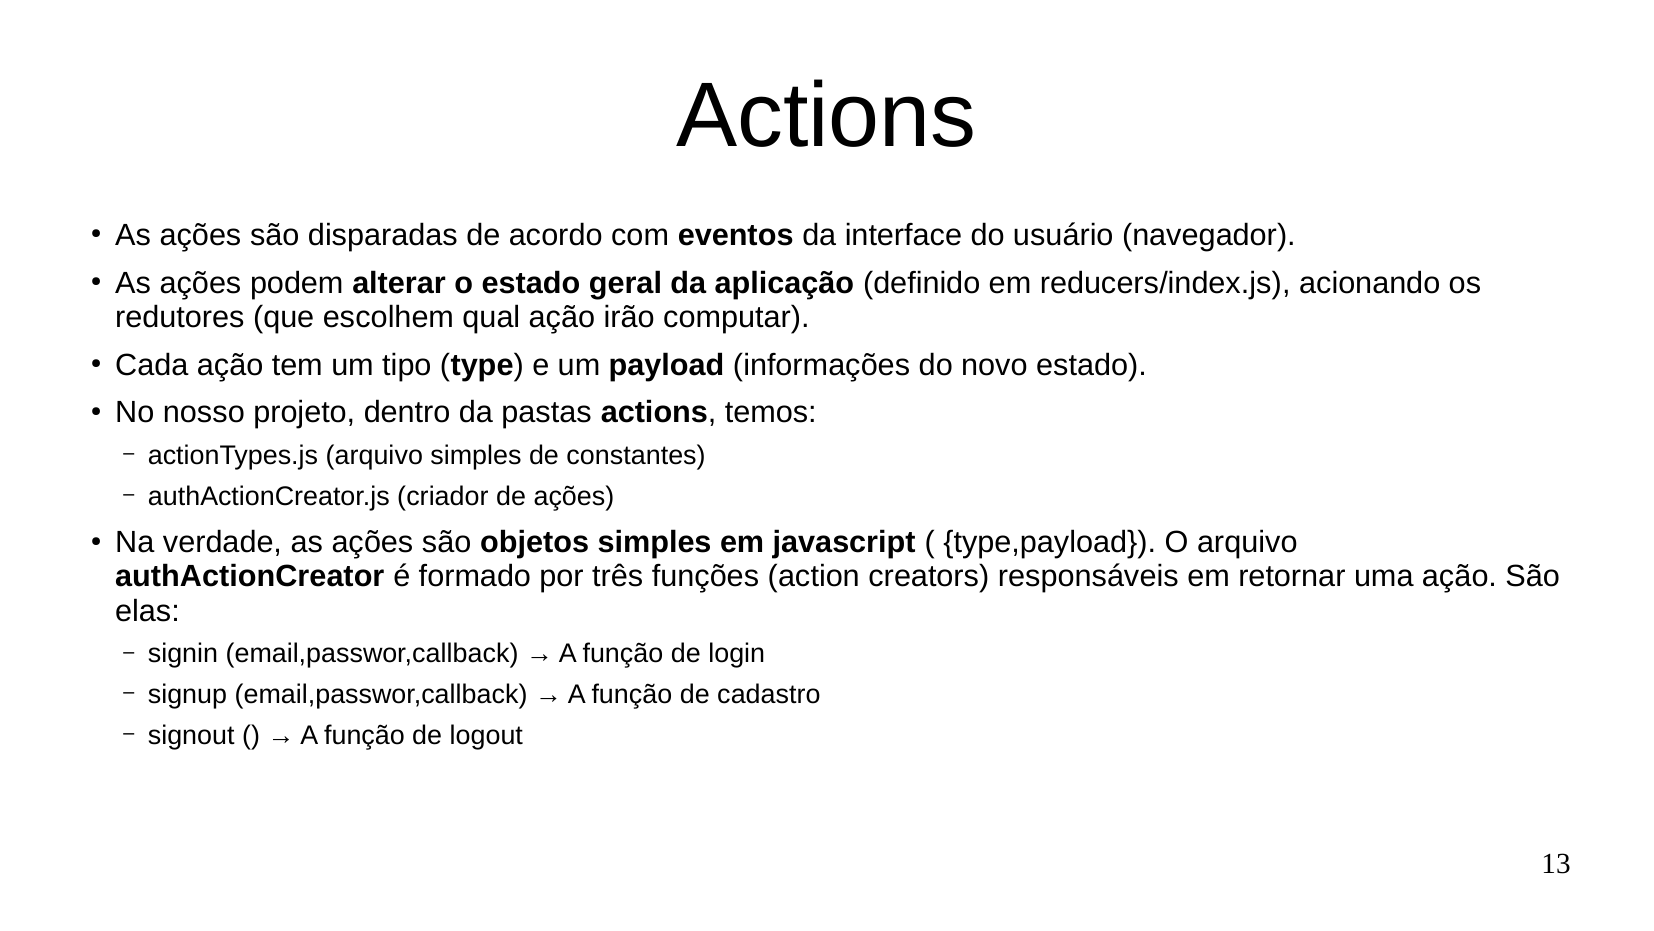

# Actions
As ações são disparadas de acordo com eventos da interface do usuário (navegador).
As ações podem alterar o estado geral da aplicação (definido em reducers/index.js), acionando os redutores (que escolhem qual ação irão computar).
Cada ação tem um tipo (type) e um payload (informações do novo estado).
No nosso projeto, dentro da pastas actions, temos:
actionTypes.js (arquivo simples de constantes)
authActionCreator.js (criador de ações)
Na verdade, as ações são objetos simples em javascript ( {type,payload}). O arquivo authActionCreator é formado por três funções (action creators) responsáveis em retornar uma ação. São elas:
signin (email,passwor,callback) → A função de login
signup (email,passwor,callback) → A função de cadastro
signout () → A função de logout
13